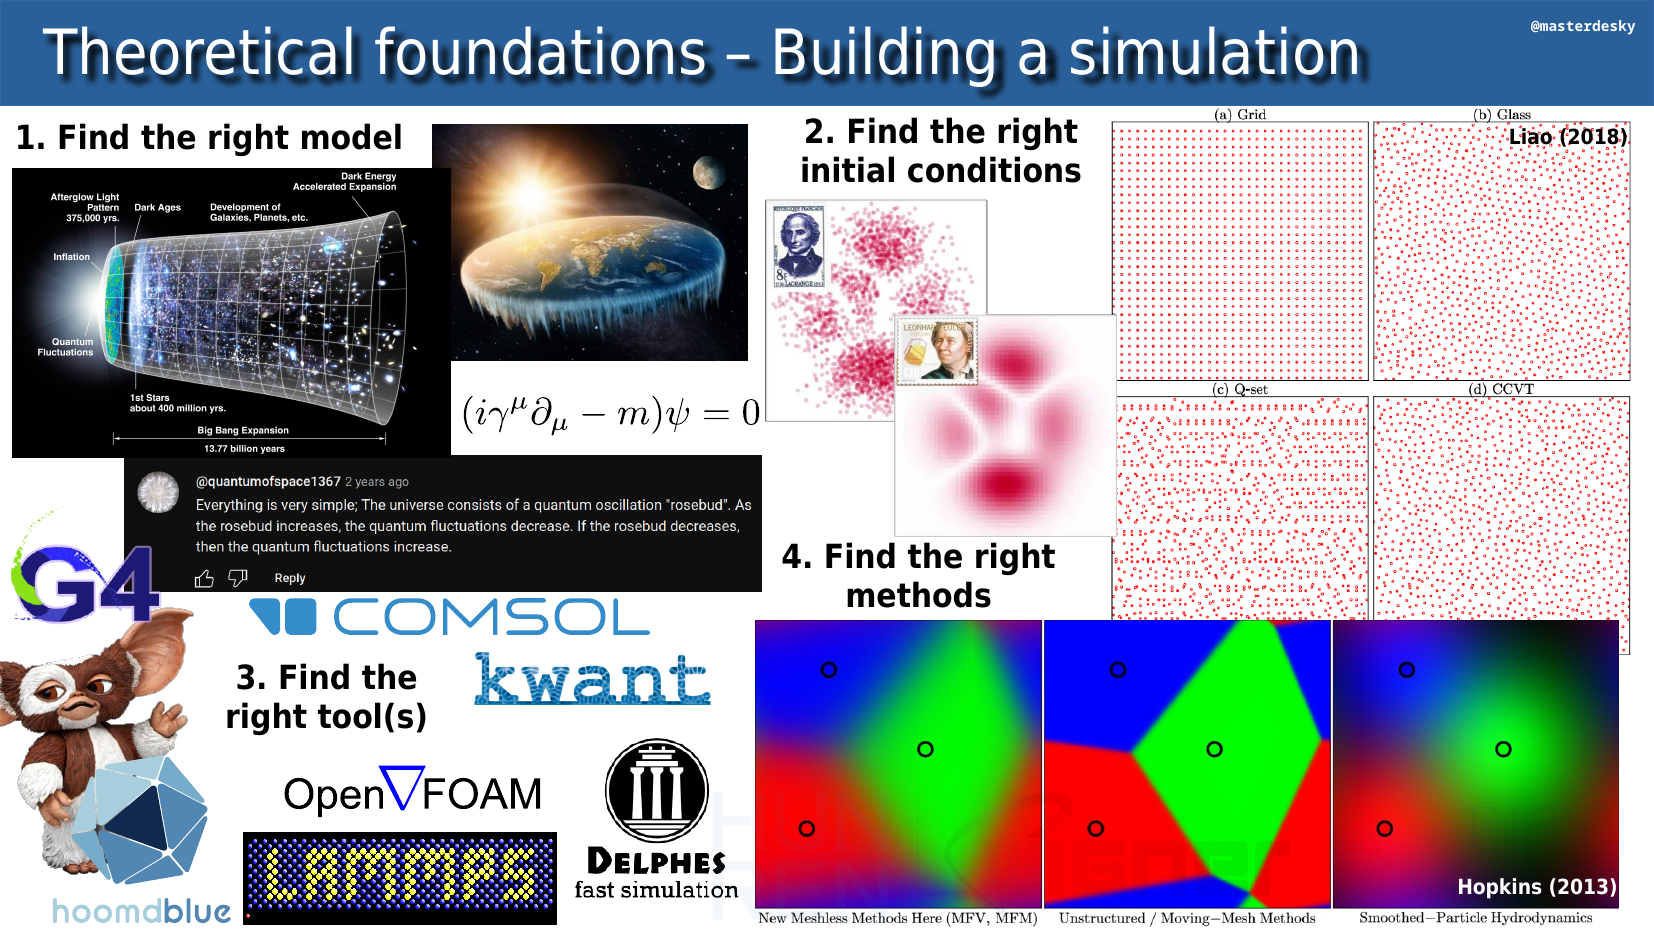

# Theoretical foundations – Building a simulation
@masterdesky
2. Find the right
initial conditions
1. Find the right model
Liao (2018)
4. Find the right
methods
3. Find the right tool(s)
Hopkins (2013)